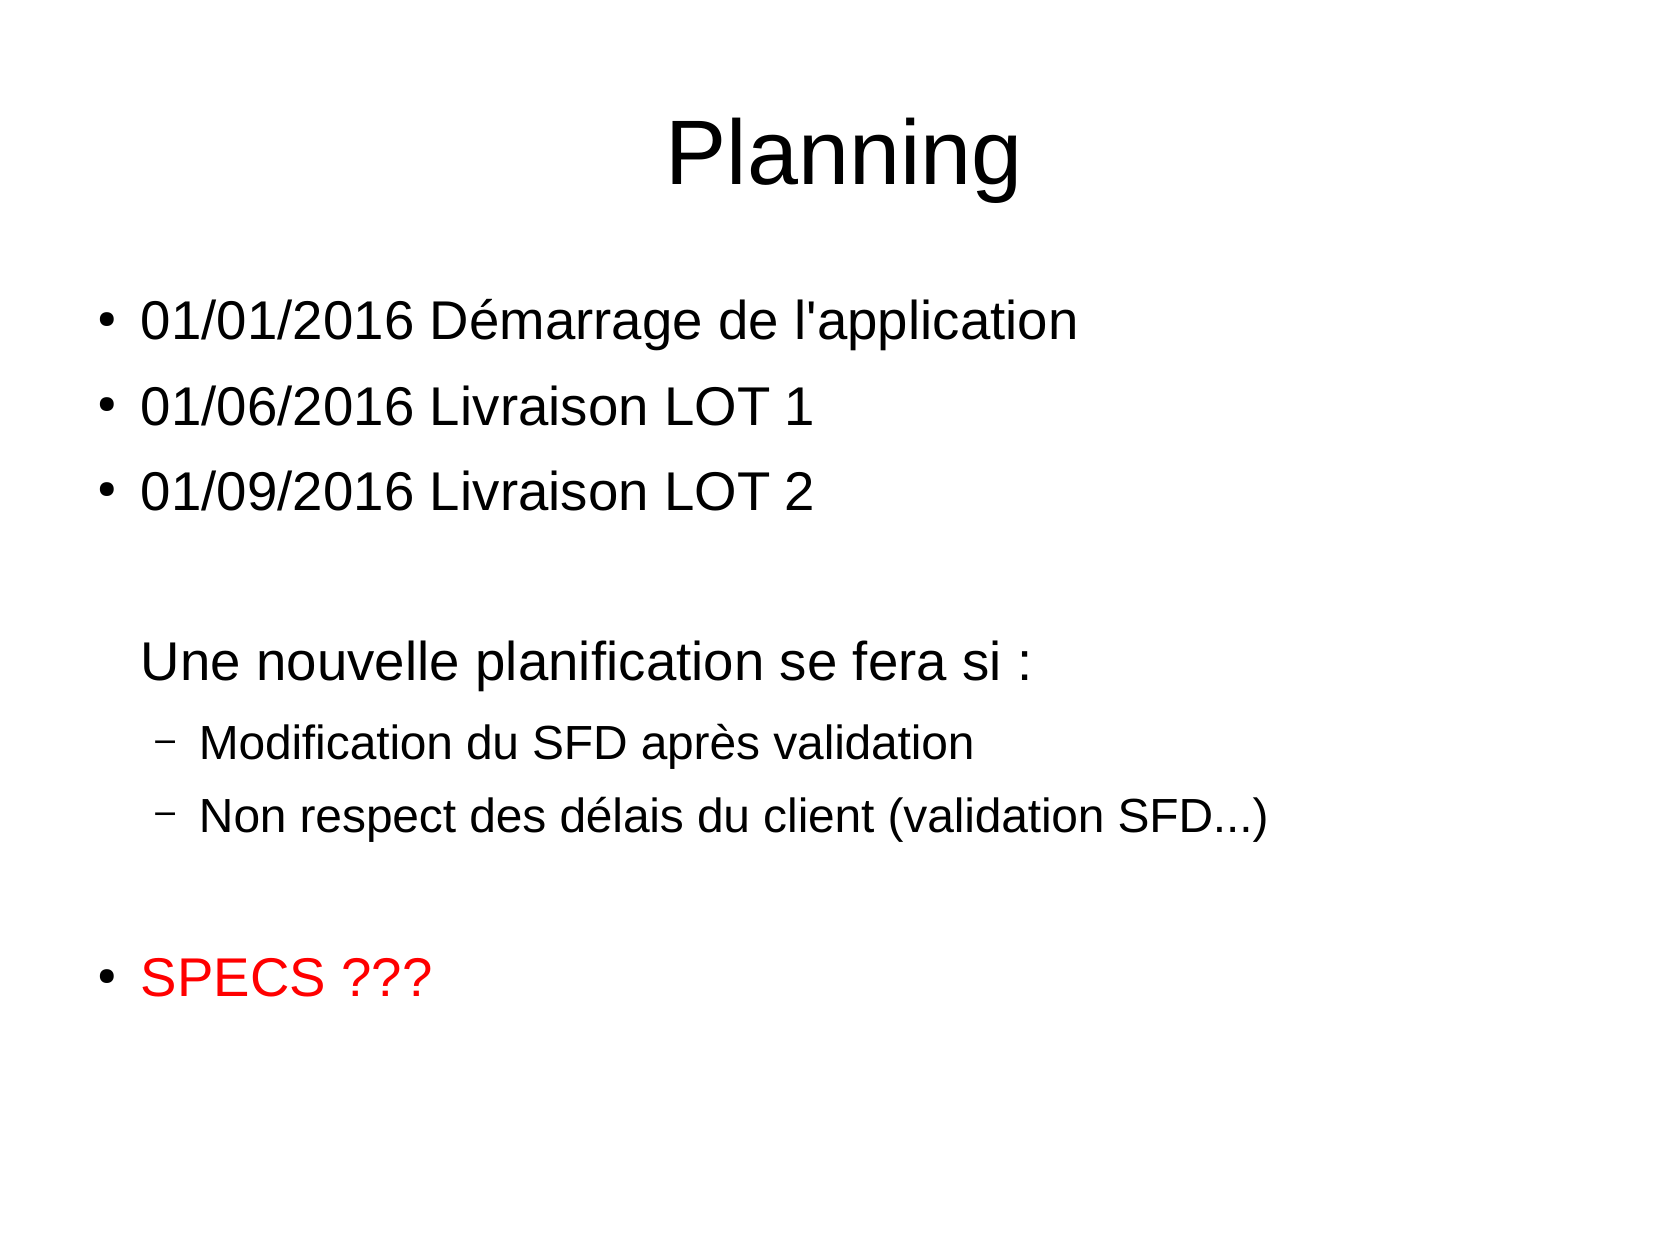

# Planning
01/01/2016 Démarrage de l'application
01/06/2016 Livraison LOT 1
01/09/2016 Livraison LOT 2
Une nouvelle planification se fera si :
Modification du SFD après validation
Non respect des délais du client (validation SFD...)
SPECS ???